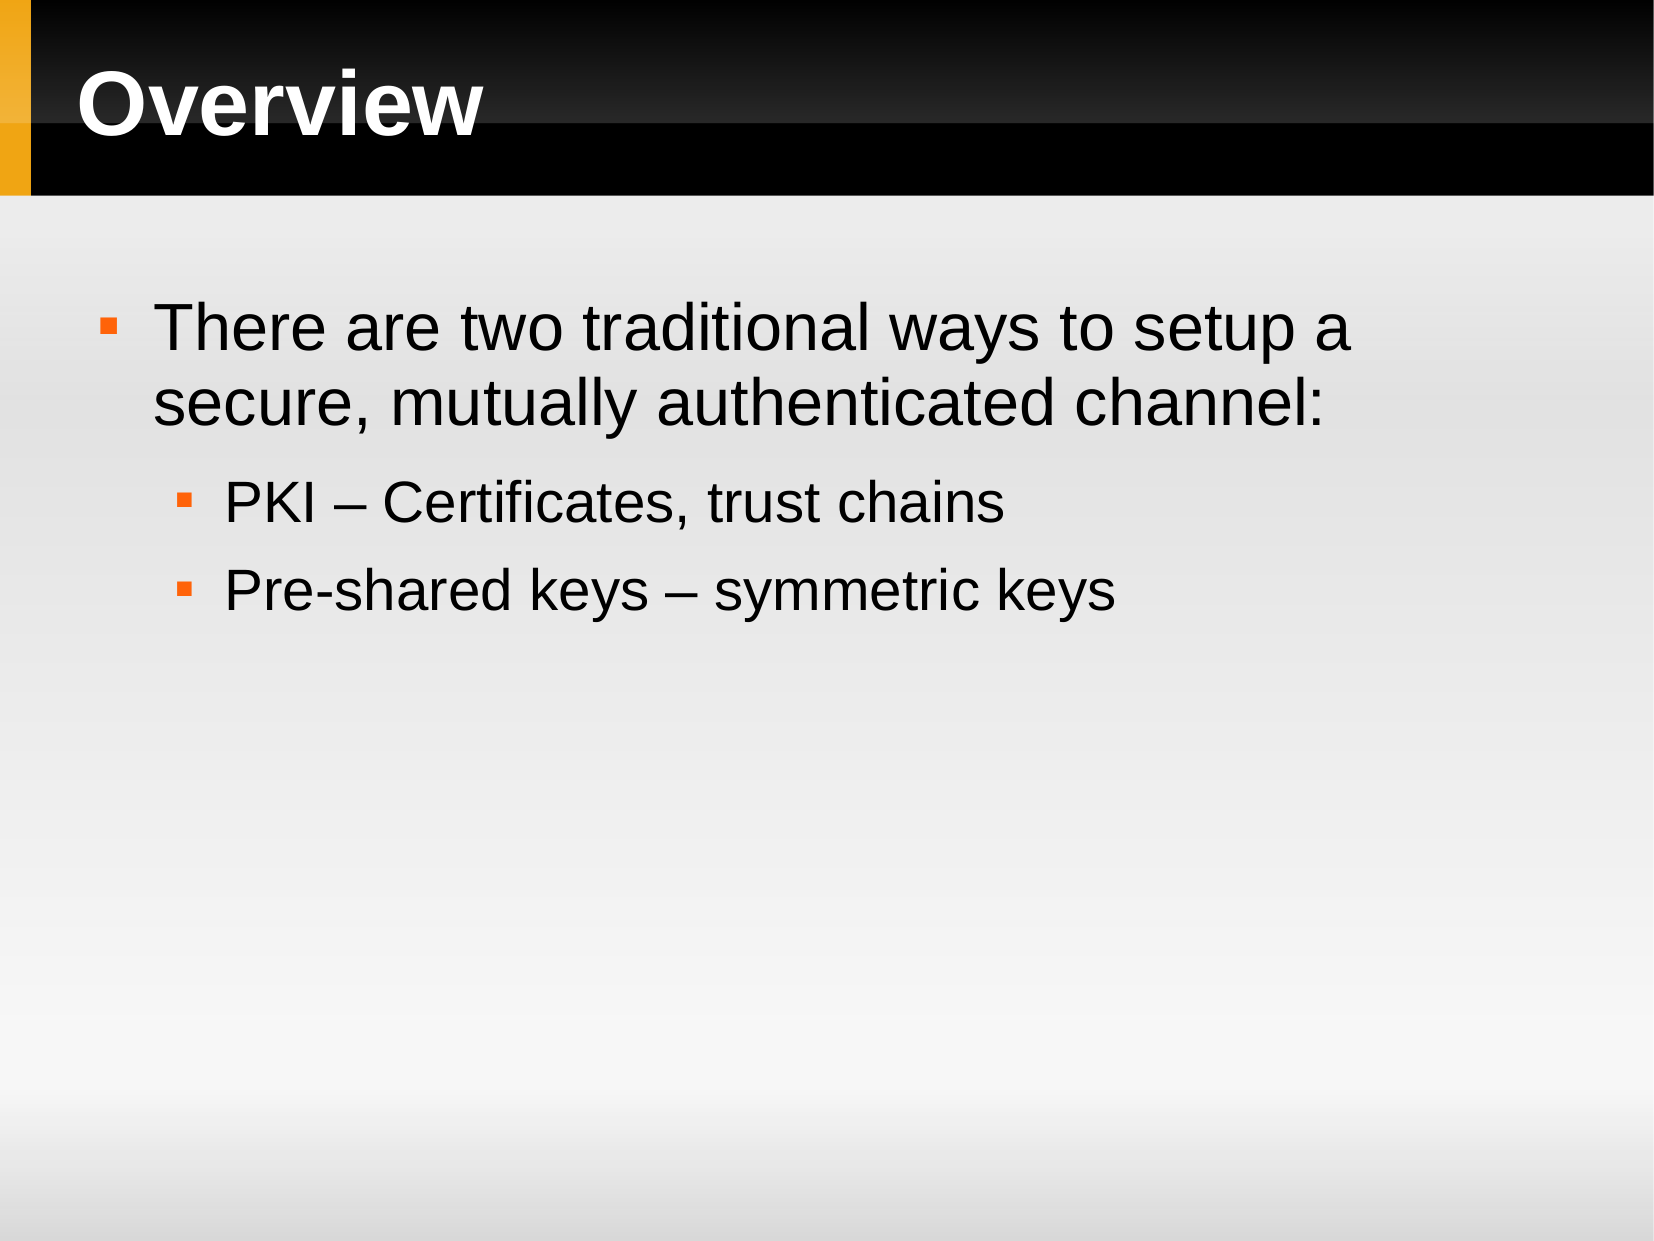

# Overview
There are two traditional ways to setup a secure, mutually authenticated channel:
PKI – Certificates, trust chains
Pre-shared keys – symmetric keys